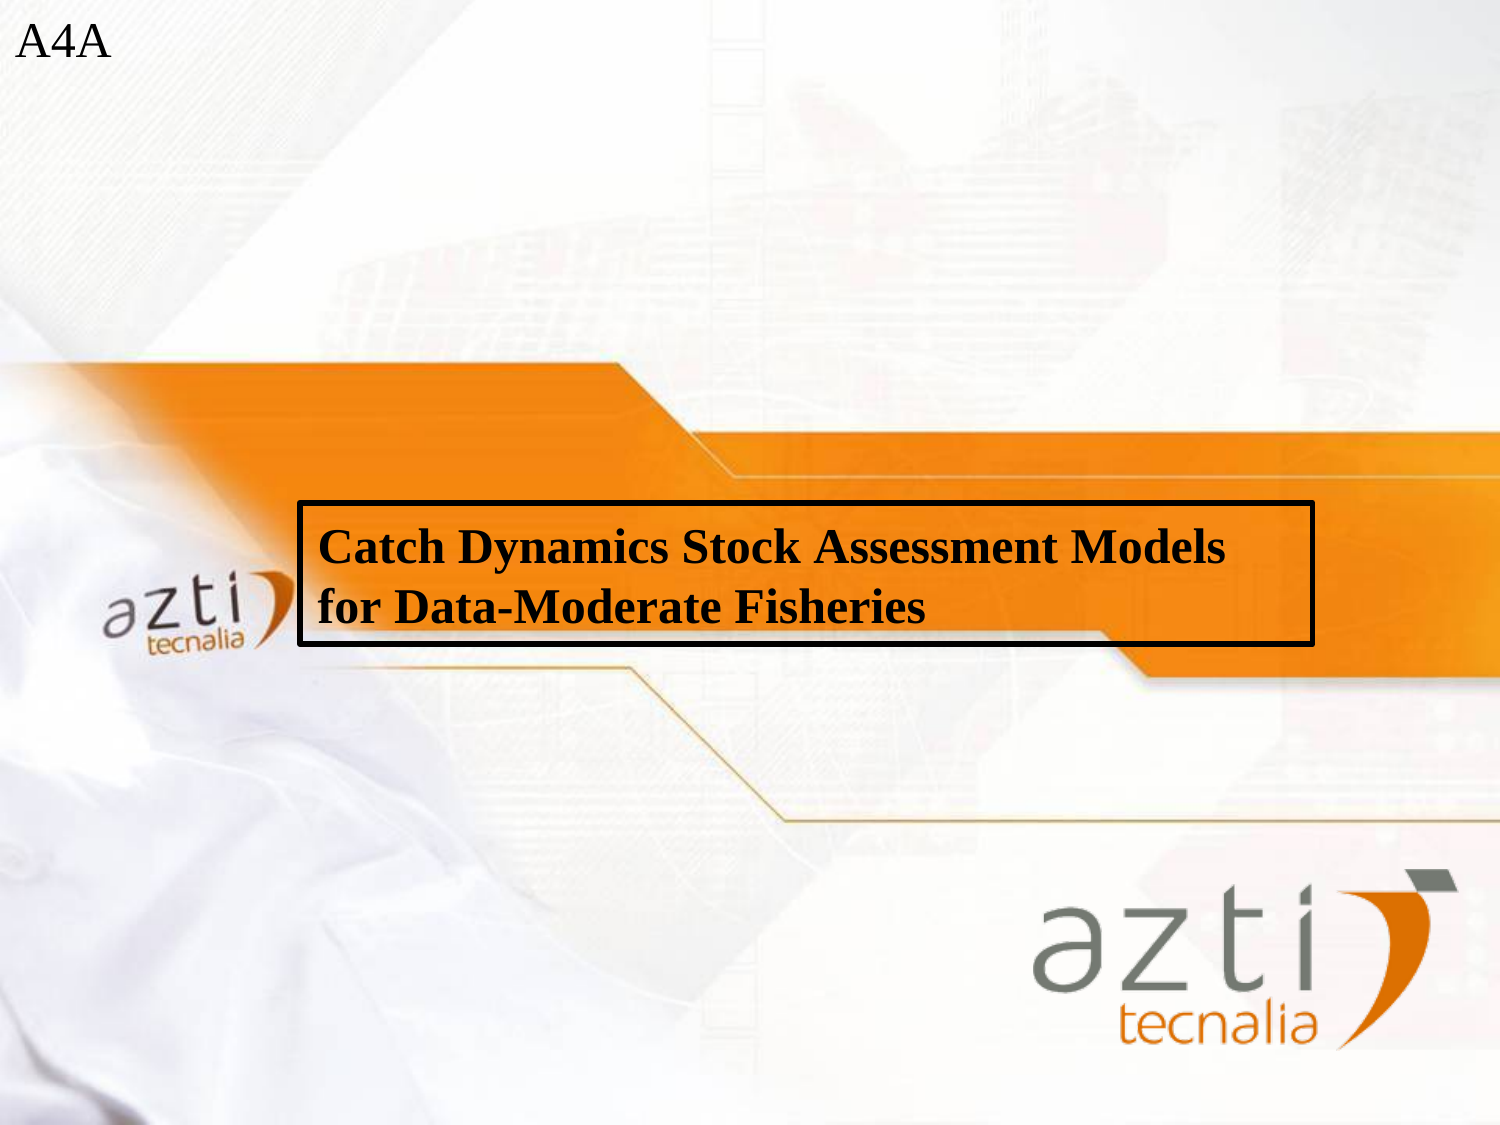

A4A
Catch Dynamics Stock Assessment Models
for Data-Moderate Fisheries